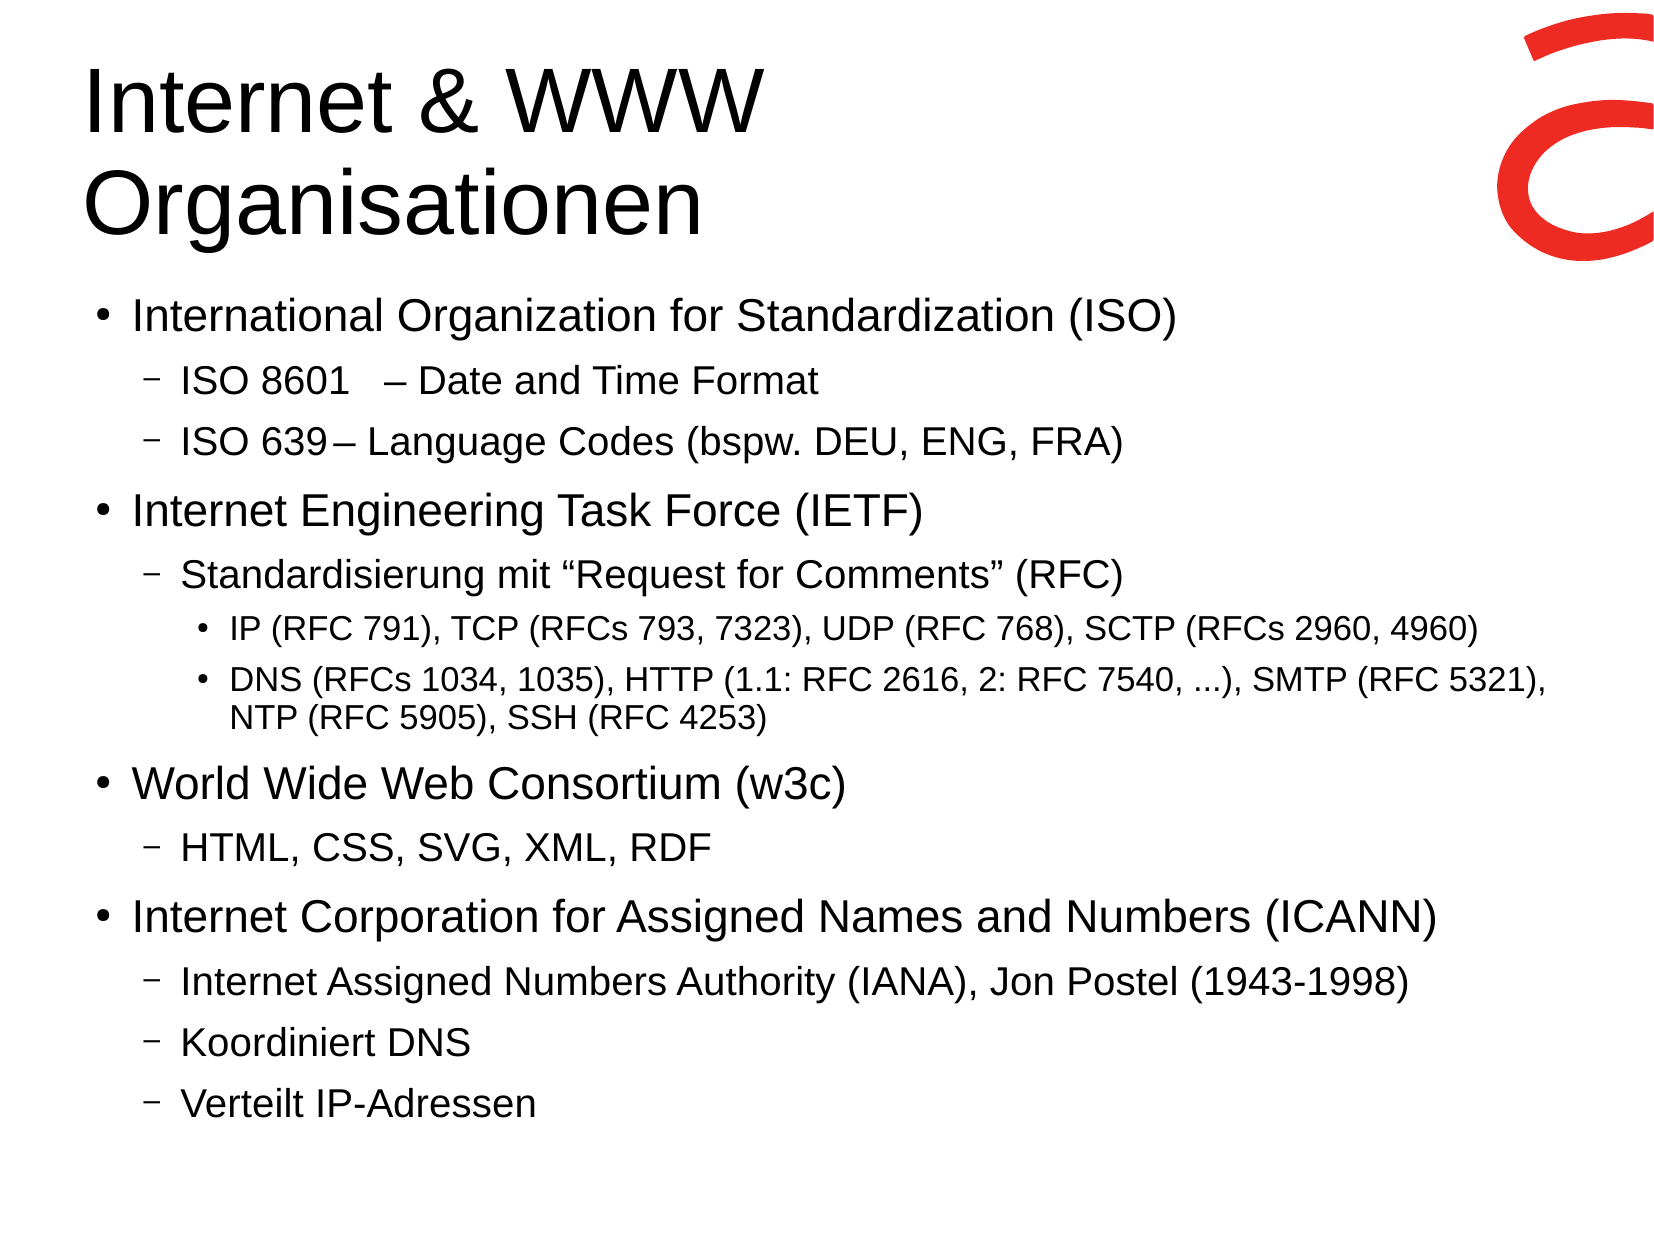

# Internet & WWW Organisationen
International Organization for Standardization (ISO)
ISO 8601 	– Date and Time Format
ISO 639		– Language Codes (bspw. DEU, ENG, FRA)
Internet Engineering Task Force (IETF)
Standardisierung mit “Request for Comments” (RFC)
IP (RFC 791), TCP (RFCs 793, 7323), UDP (RFC 768), SCTP (RFCs 2960, 4960)
DNS (RFCs 1034, 1035), HTTP (1.1: RFC 2616, 2: RFC 7540, ...), SMTP (RFC 5321), NTP (RFC 5905), SSH (RFC 4253)
World Wide Web Consortium (w3c)
HTML, CSS, SVG, XML, RDF
Internet Corporation for Assigned Names and Numbers (ICANN)
Internet Assigned Numbers Authority (IANA), Jon Postel (1943-1998)
Koordiniert DNS
Verteilt IP-Adressen